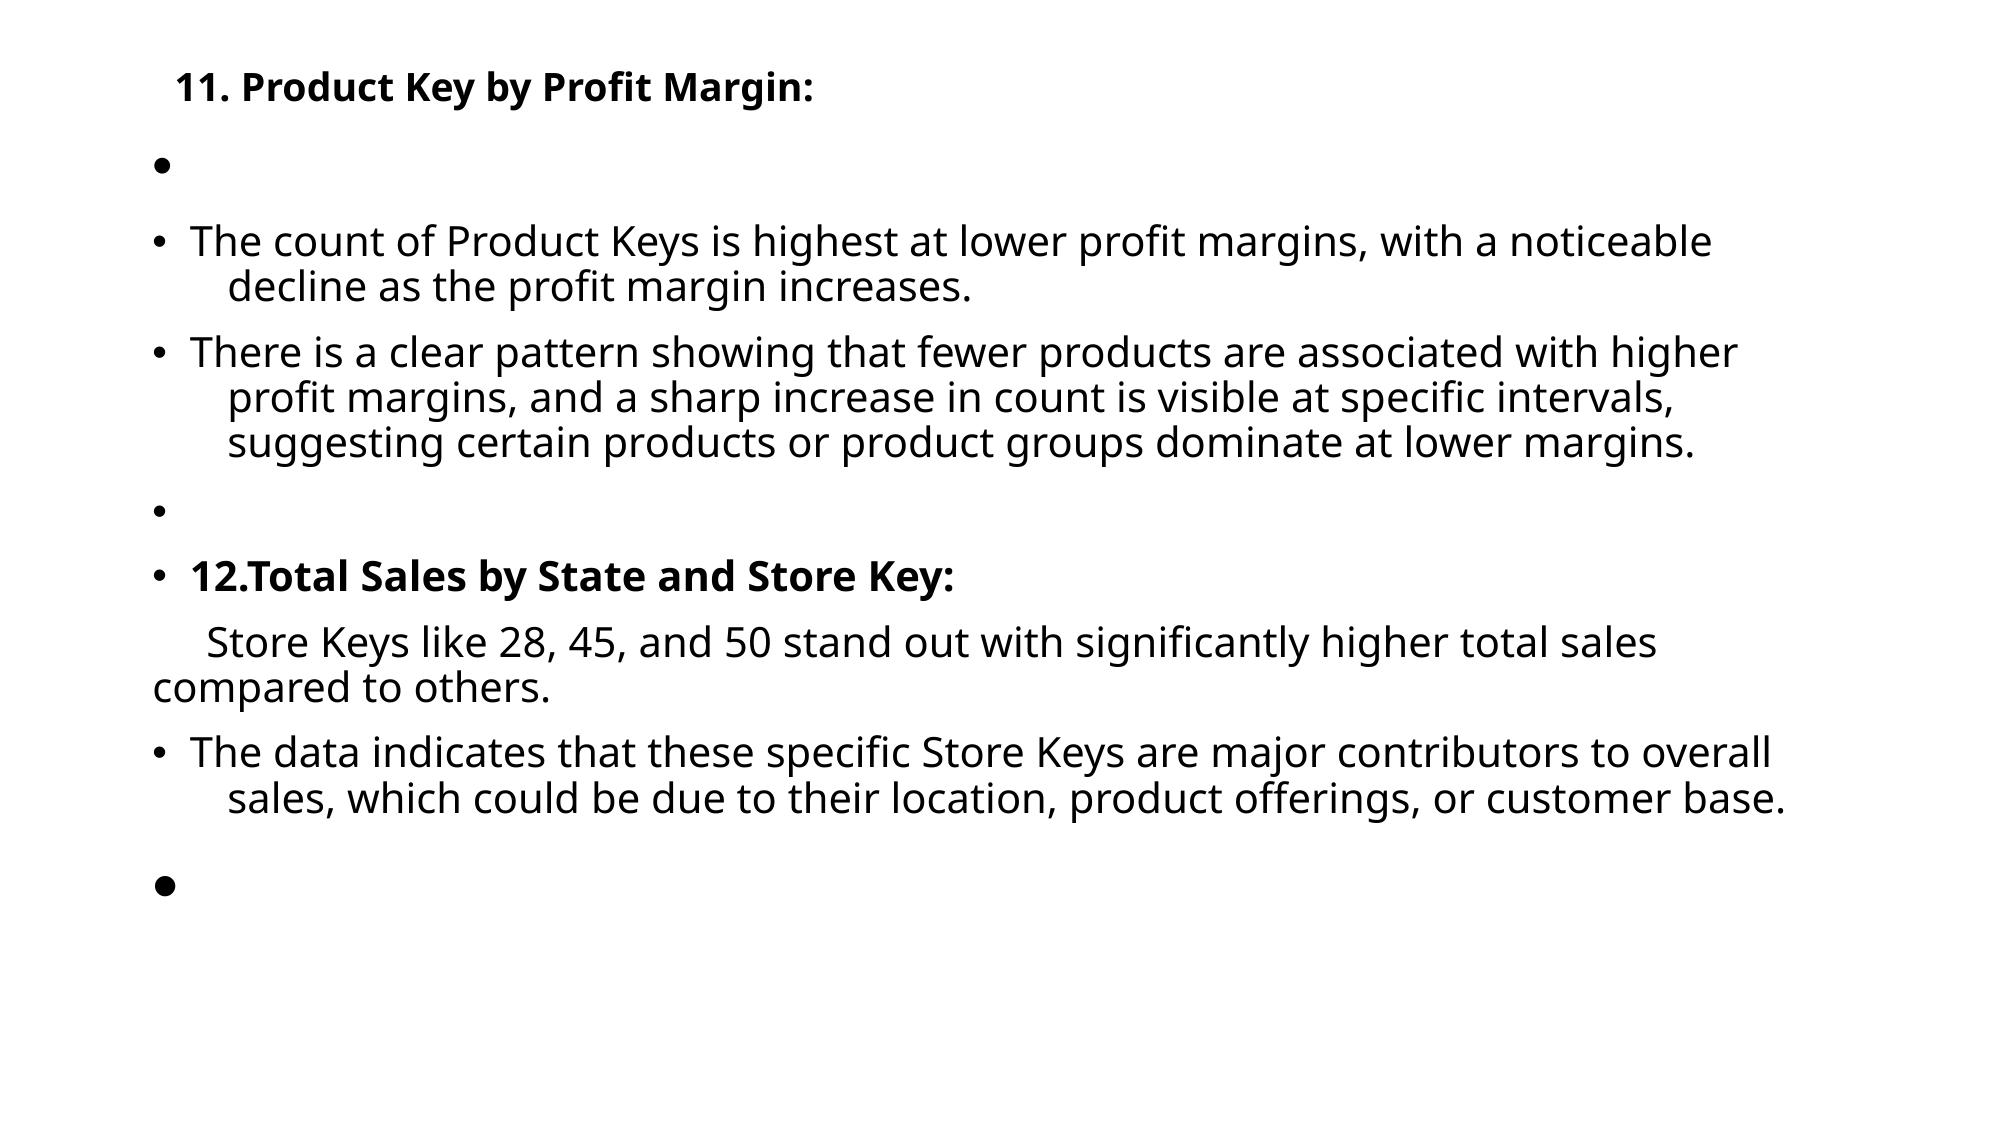

# 11. Product Key by Profit Margin:
The count of Product Keys is highest at lower profit margins, with a noticeable decline as the profit margin increases.
There is a clear pattern showing that fewer products are associated with higher profit margins, and a sharp increase in count is visible at specific intervals, suggesting certain products or product groups dominate at lower margins.
12.Total Sales by State and Store Key:
 Store Keys like 28, 45, and 50 stand out with significantly higher total sales compared to others.
The data indicates that these specific Store Keys are major contributors to overall sales, which could be due to their location, product offerings, or customer base.